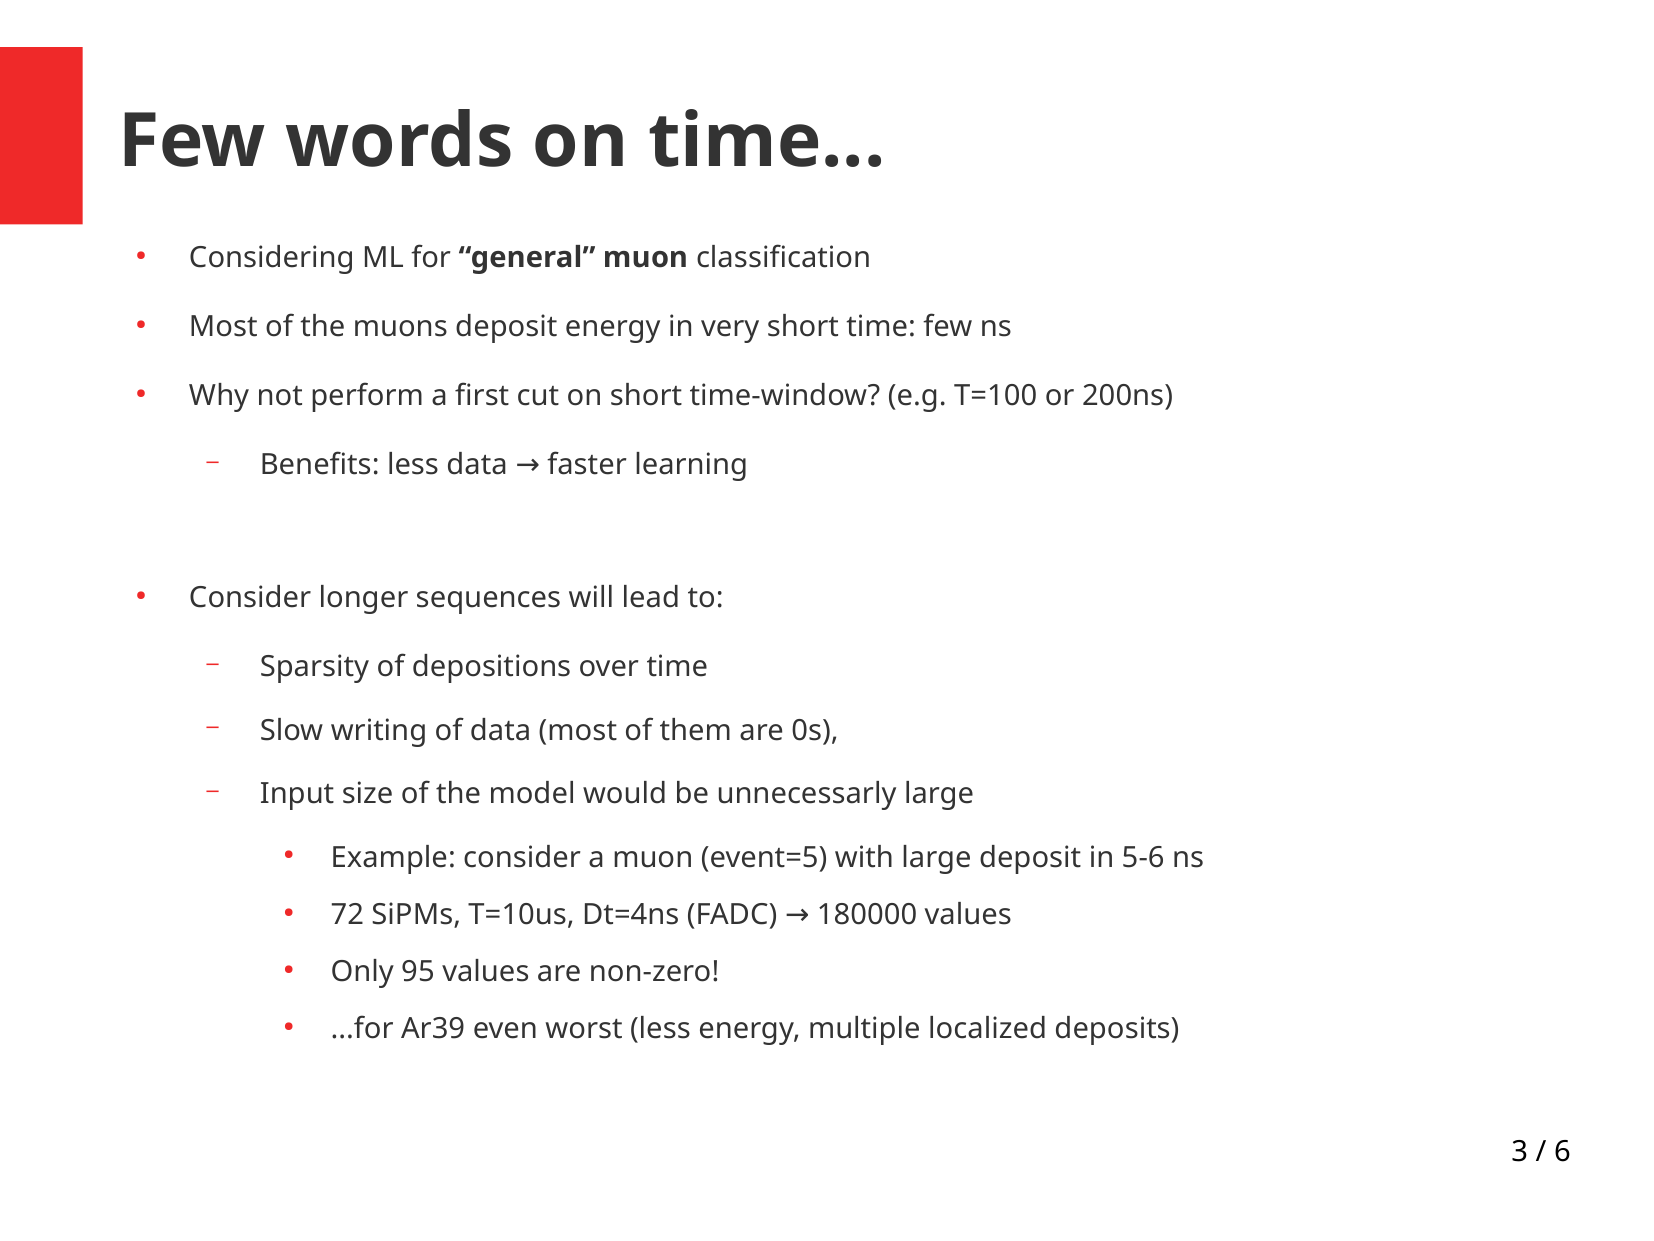

# Few words on time...
Considering ML for “general” muon classification
Most of the muons deposit energy in very short time: few ns
Why not perform a first cut on short time-window? (e.g. T=100 or 200ns)
Benefits: less data → faster learning
Consider longer sequences will lead to:
Sparsity of depositions over time
Slow writing of data (most of them are 0s),
Input size of the model would be unnecessarly large
Example: consider a muon (event=5) with large deposit in 5-6 ns
72 SiPMs, T=10us, Dt=4ns (FADC) → 180000 values
Only 95 values are non-zero!
...for Ar39 even worst (less energy, multiple localized deposits)
3